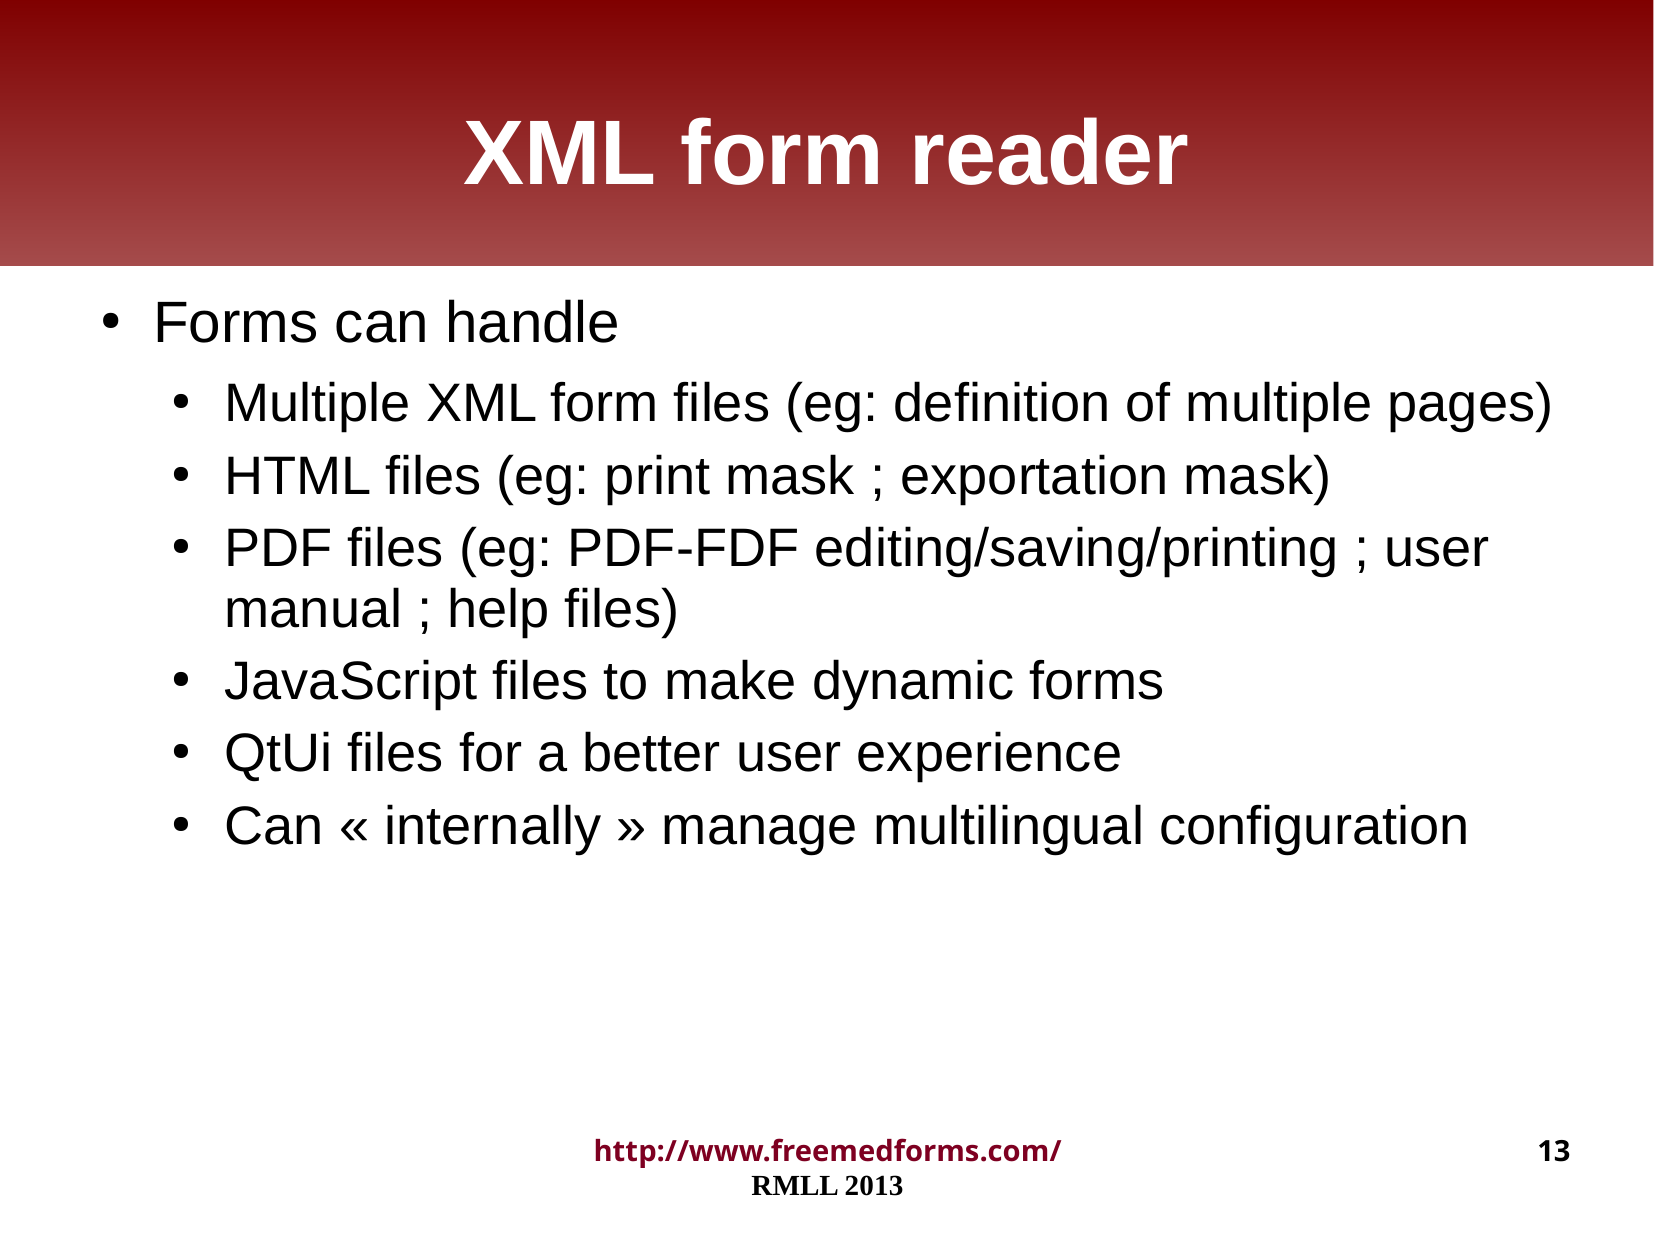

# XML form reader
Forms can handle
Multiple XML form files (eg: definition of multiple pages)
HTML files (eg: print mask ; exportation mask)
PDF files (eg: PDF-FDF editing/saving/printing ; user manual ; help files)
JavaScript files to make dynamic forms
QtUi files for a better user experience
Can « internally » manage multilingual configuration
13